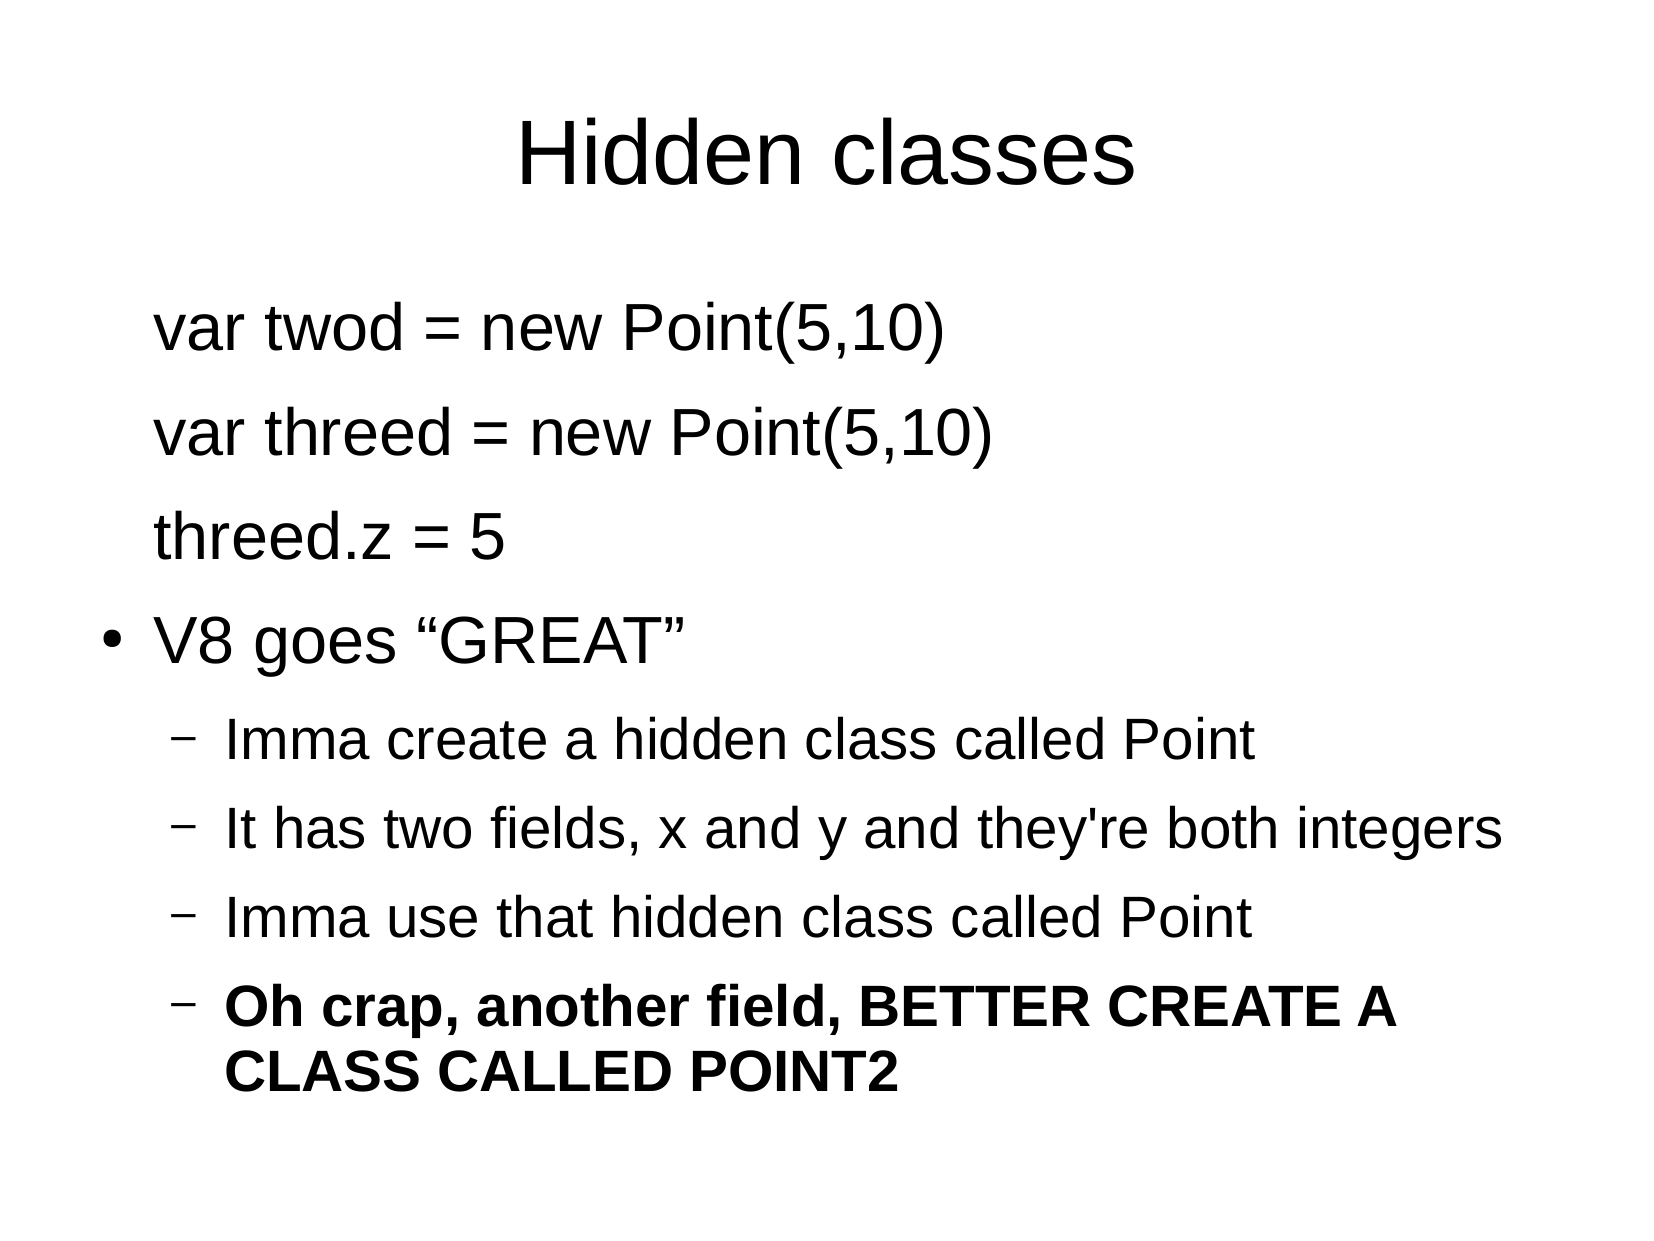

# Hidden classes
var twod = new Point(5,10)
var threed = new Point(5,10)
threed.z = 5
V8 goes “GREAT”
Imma create a hidden class called Point
It has two fields, x and y and they're both integers
Imma use that hidden class called Point
Oh crap, another field, BETTER CREATE A CLASS CALLED POINT2